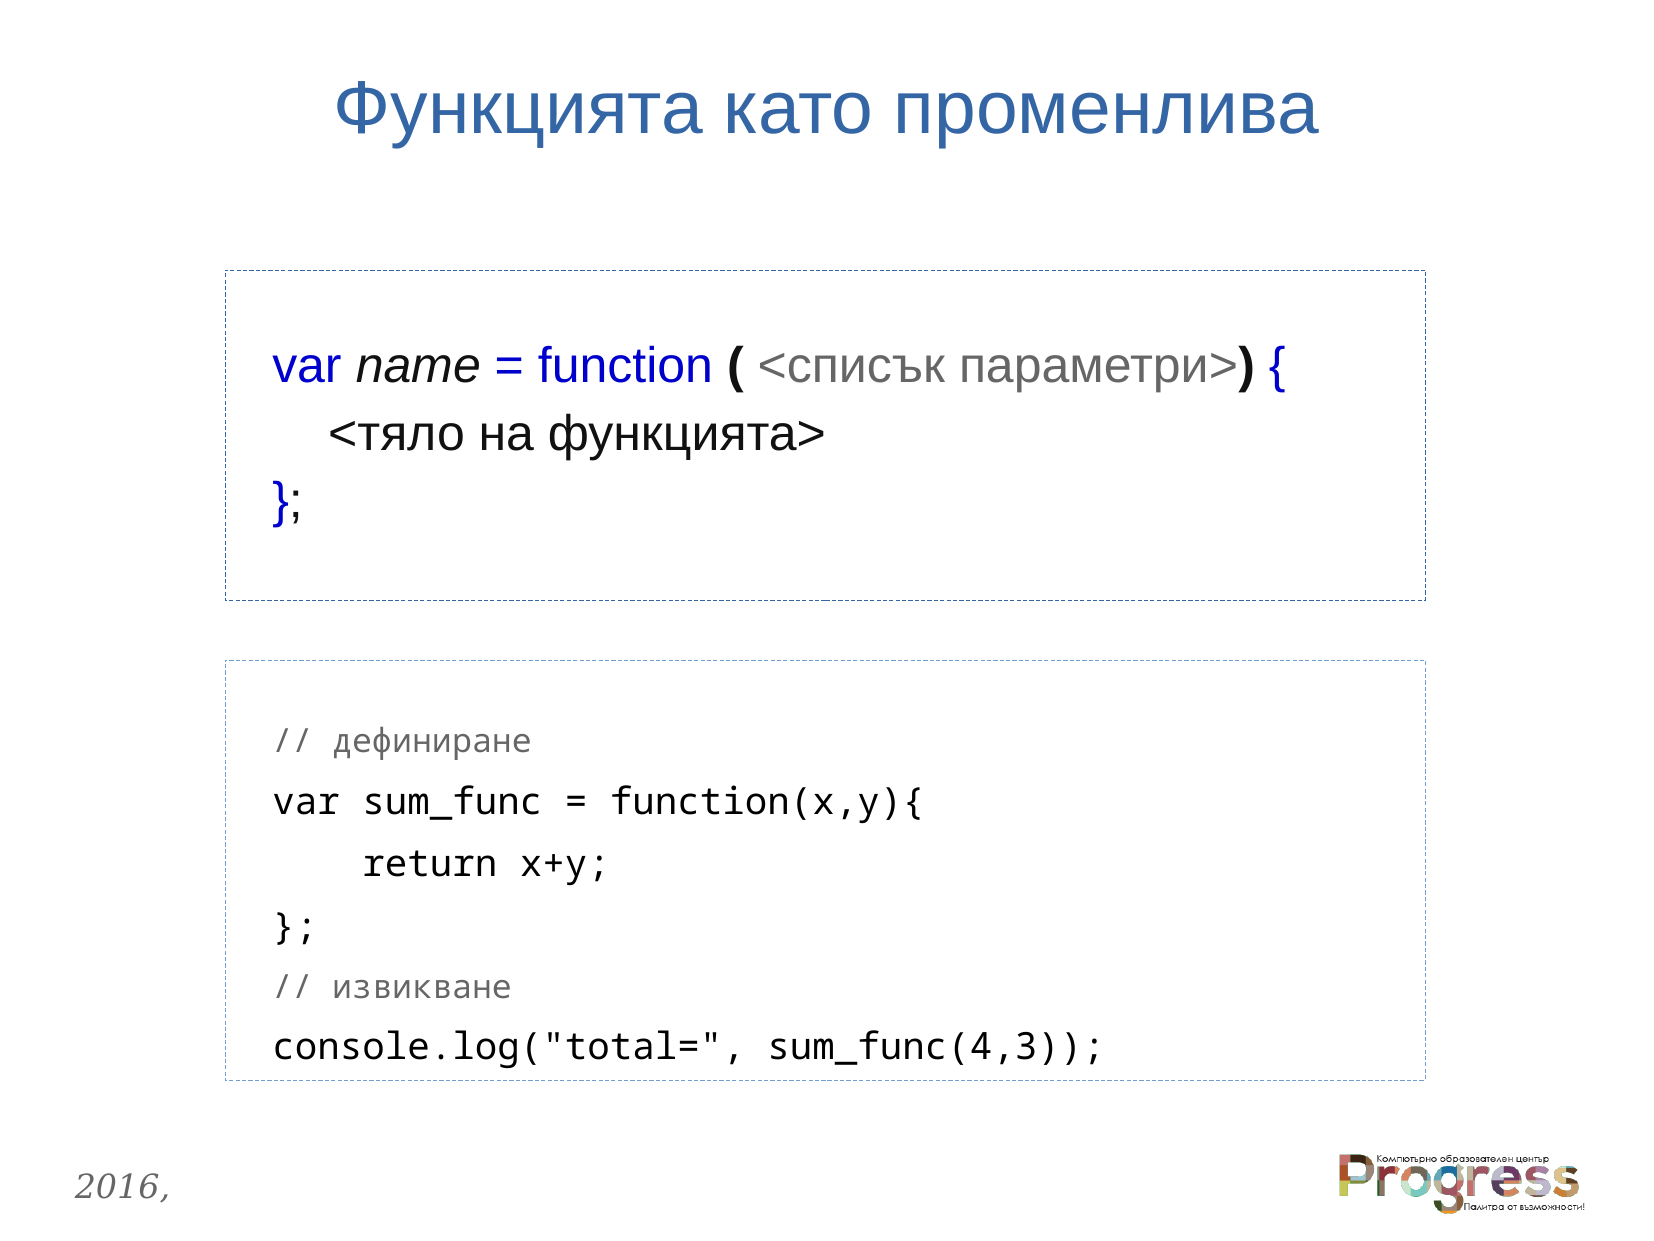

# Функцията като променлива
var name = function ( <списък параметри>) {
 <тяло на функцията>
};
// дефиниране
var sum_func = function(x,y){
 return x+y;
};
// извикване
console.log("total=", sum_func(4,3));